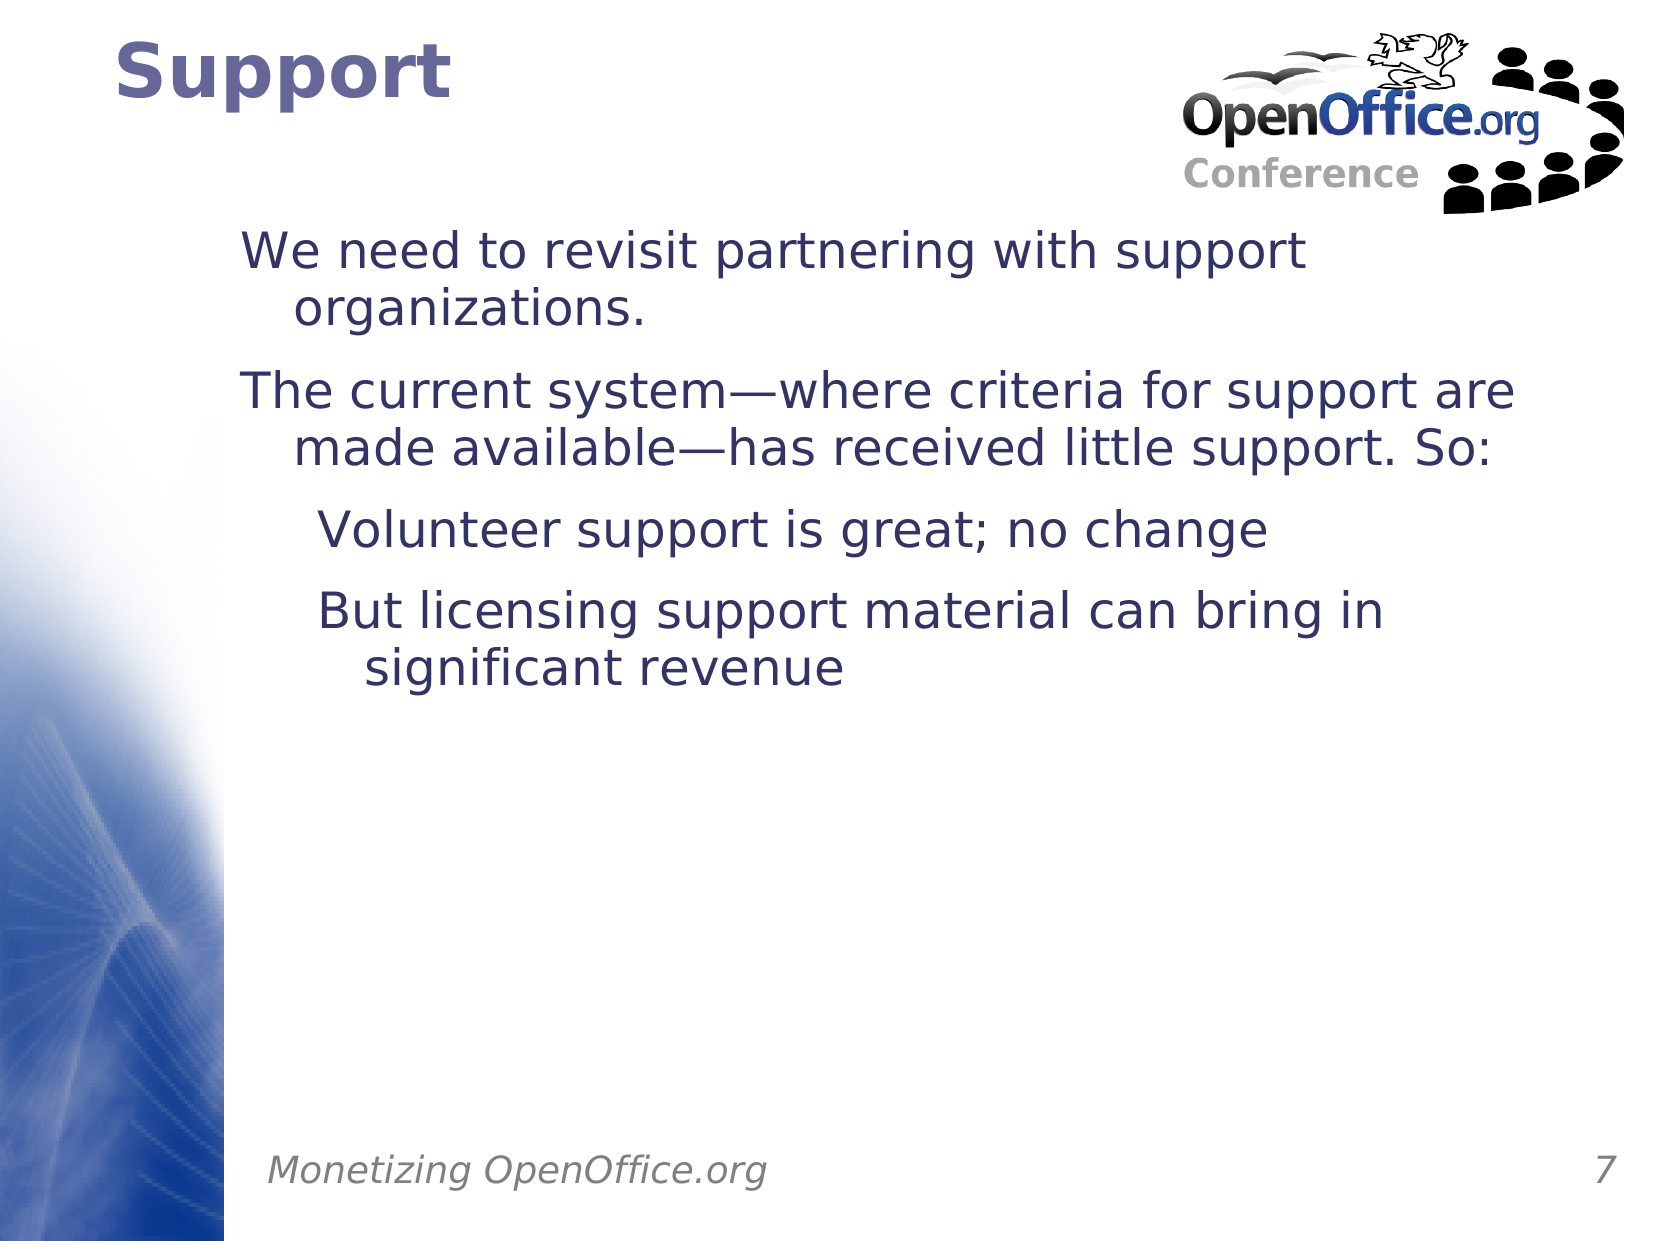

# Support
We need to revisit partnering with support organizations.
The current system—where criteria for support are made available—has received little support. So:
Volunteer support is great; no change
But licensing support material can bring in significant revenue